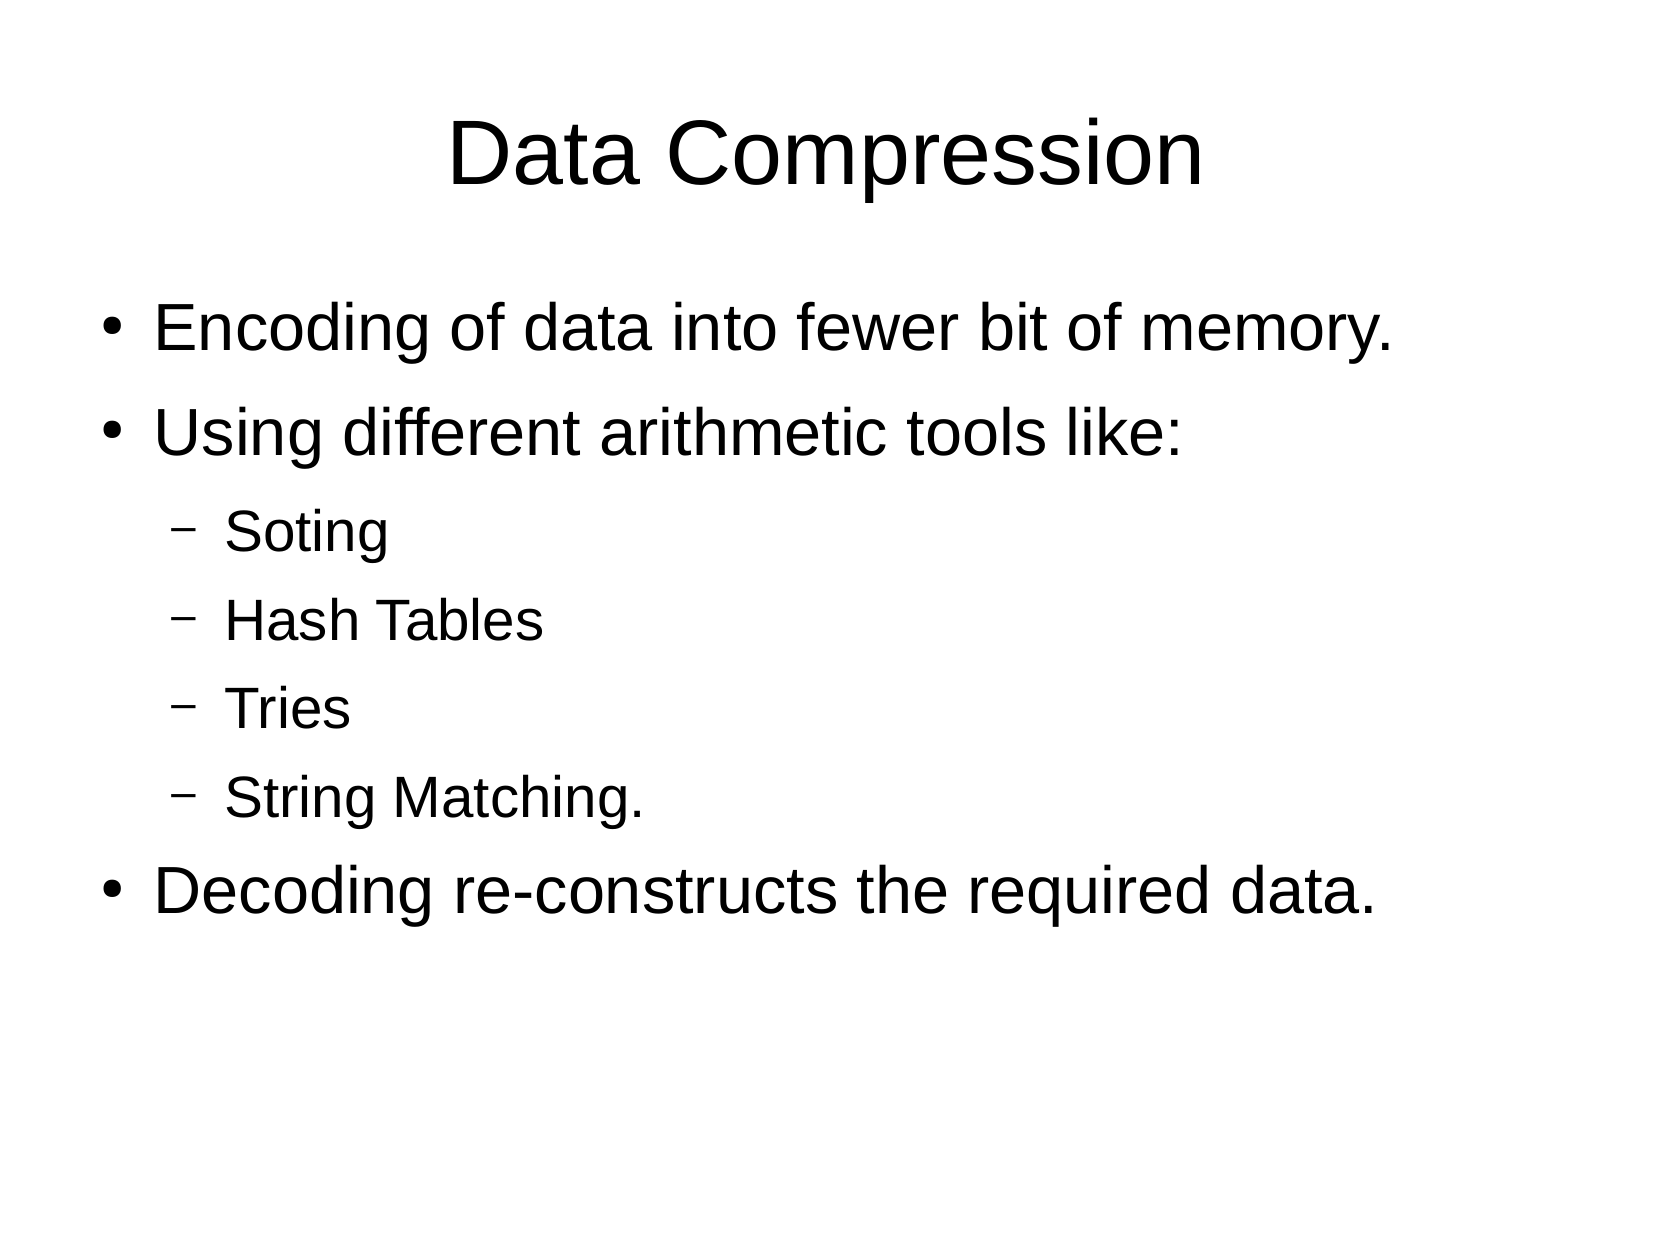

# Data Compression
Encoding of data into fewer bit of memory.
Using different arithmetic tools like:
Soting
Hash Tables
Tries
String Matching.
Decoding re-constructs the required data.